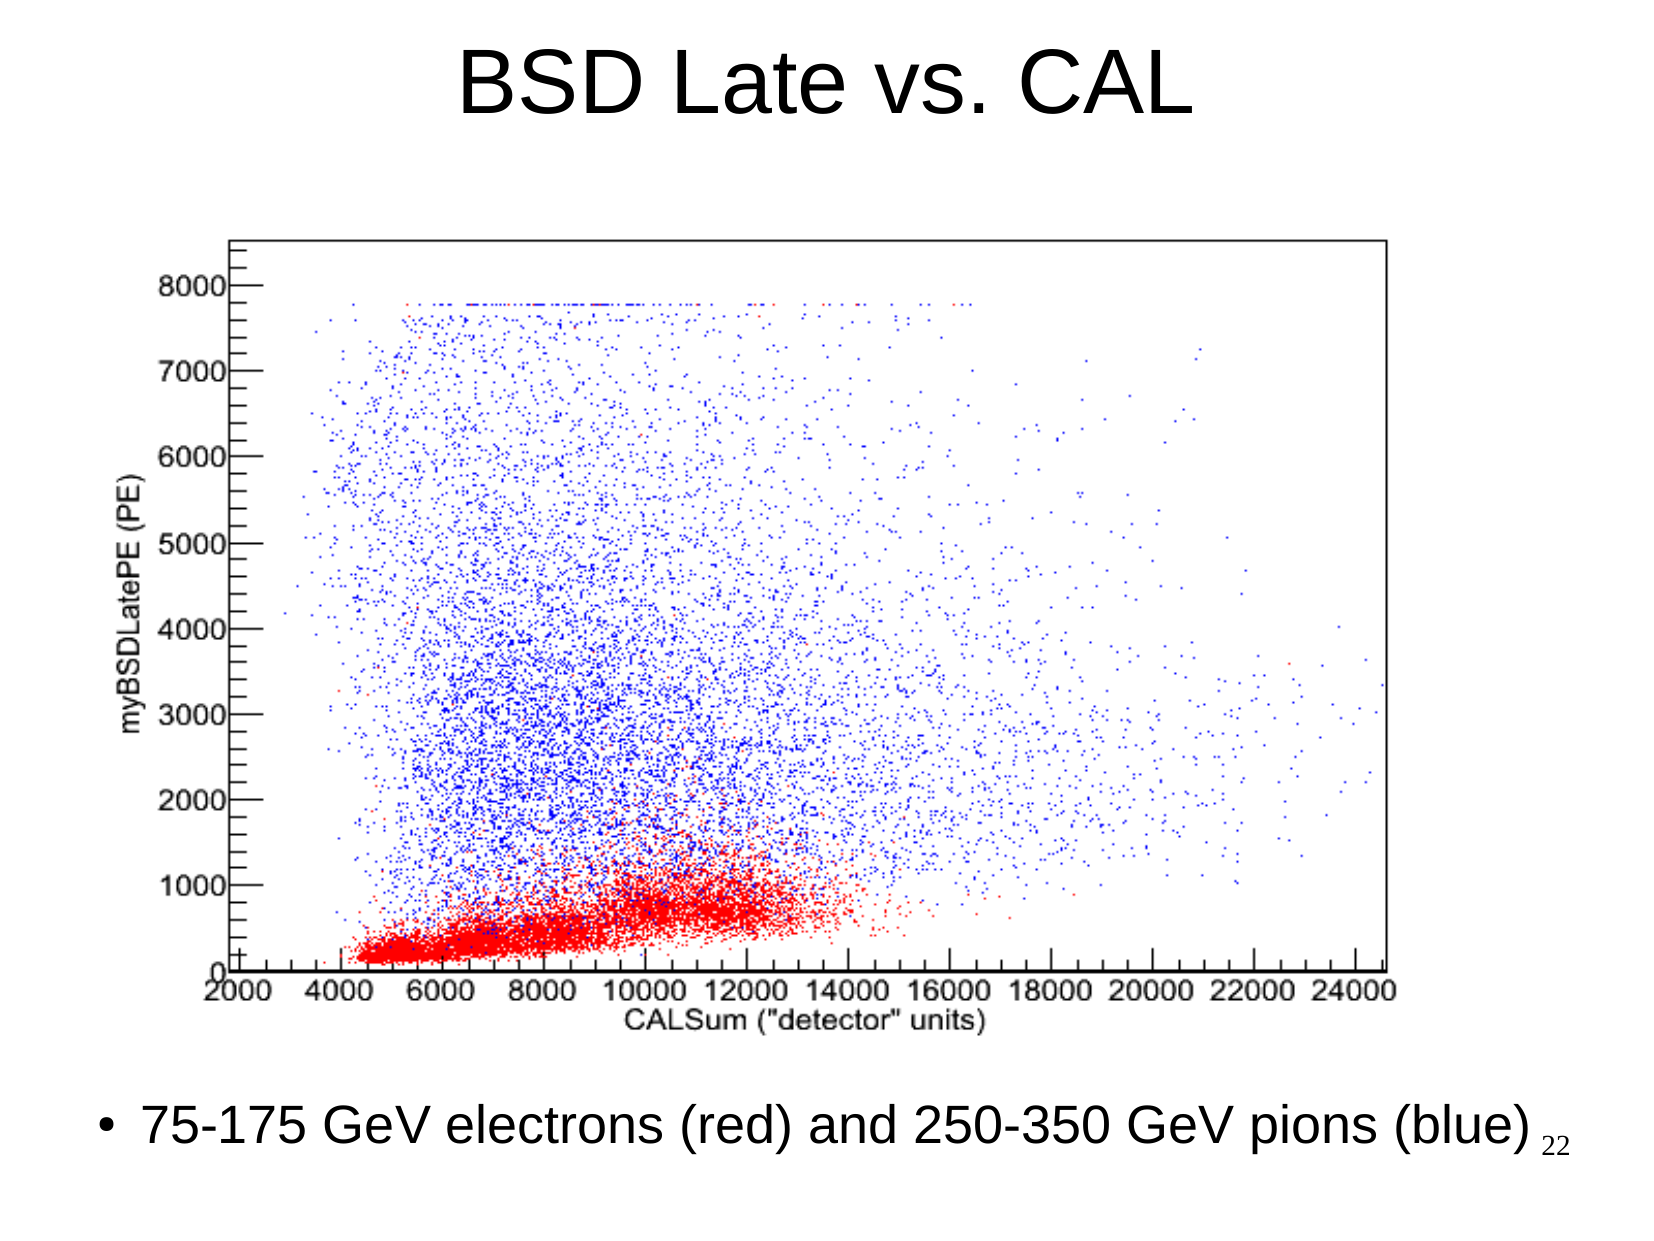

# BSD Late vs. CAL
75-175 GeV electrons (red) and 250-350 GeV pions (blue)
22